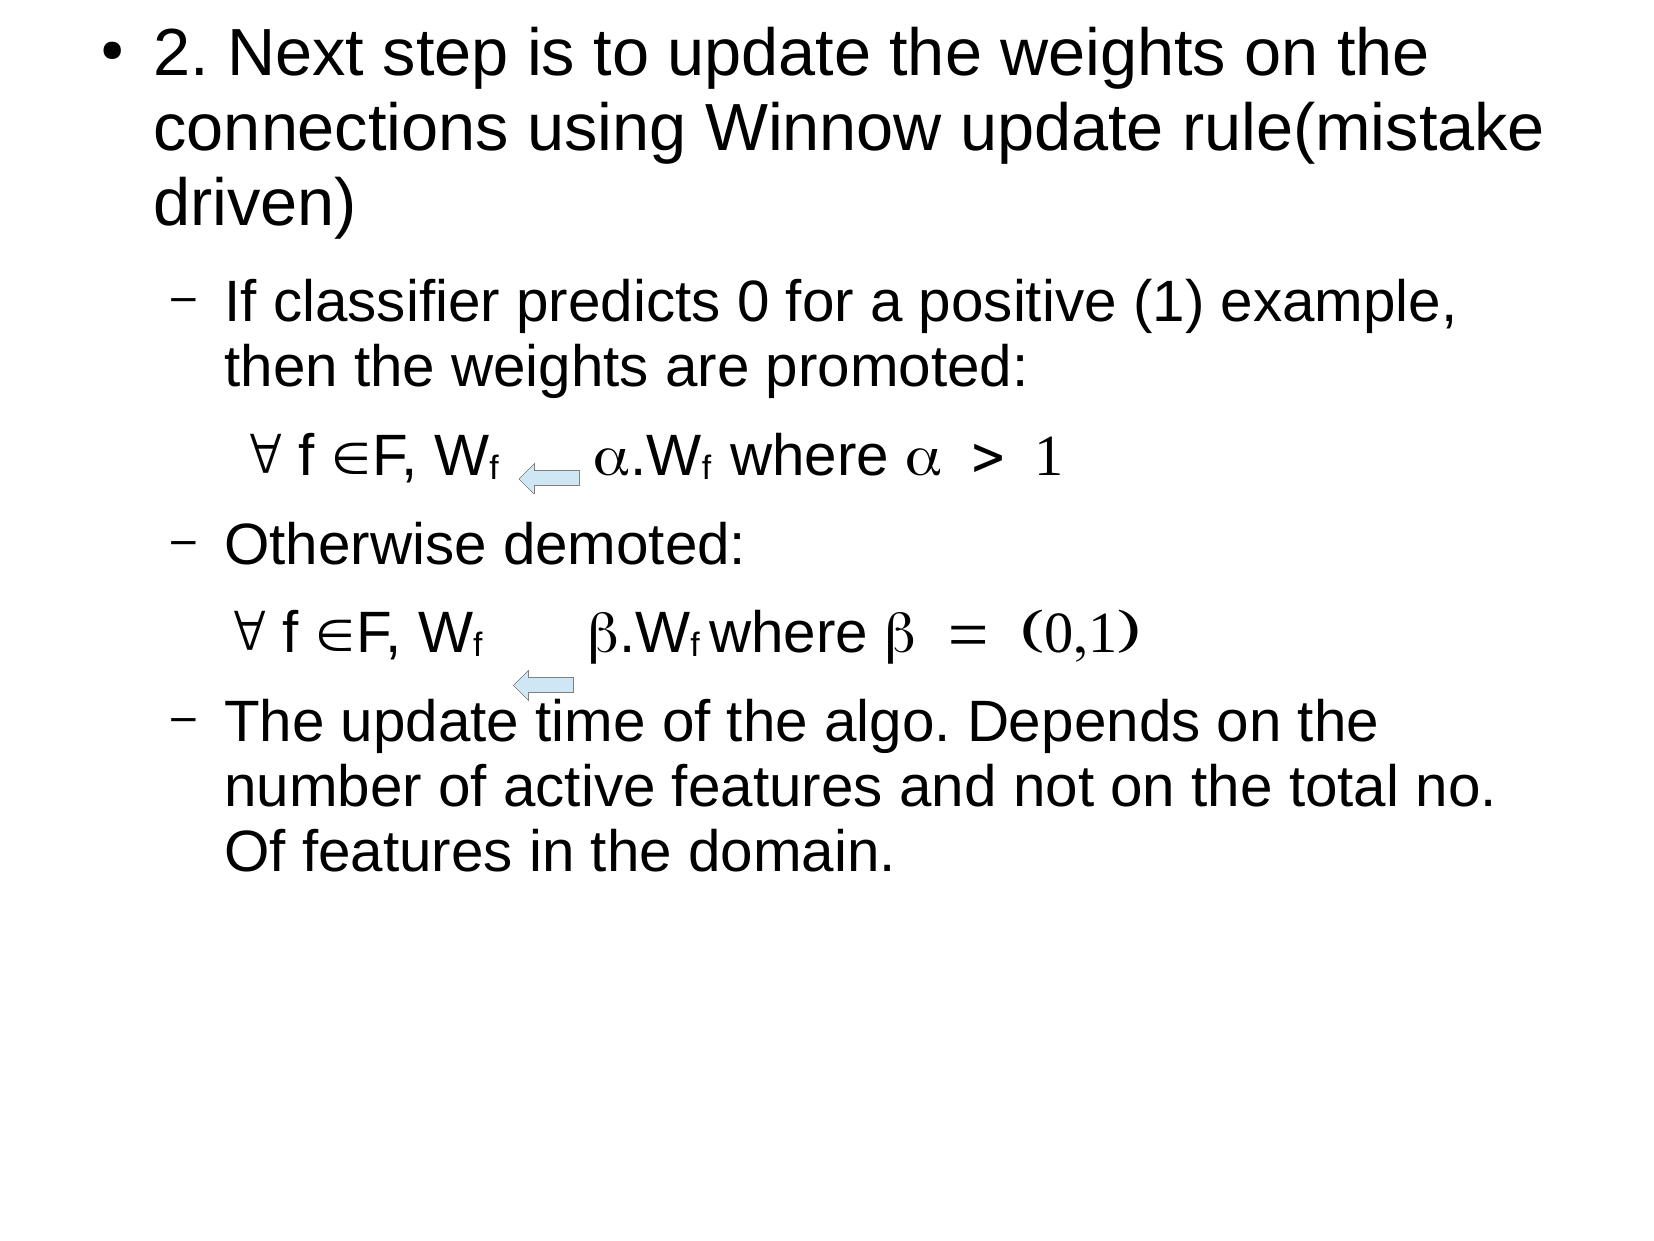

# 2. Next step is to update the weights on the connections using Winnow update rule(mistake driven)
If classifier predicts 0 for a positive (1) example, then the weights are promoted:
 " f ÎF, Wf a.Wf where a > 1
Otherwise demoted:
" f ÎF, Wf b.Wf where b = (0,1)
The update time of the algo. Depends on the number of active features and not on the total no. Of features in the domain.